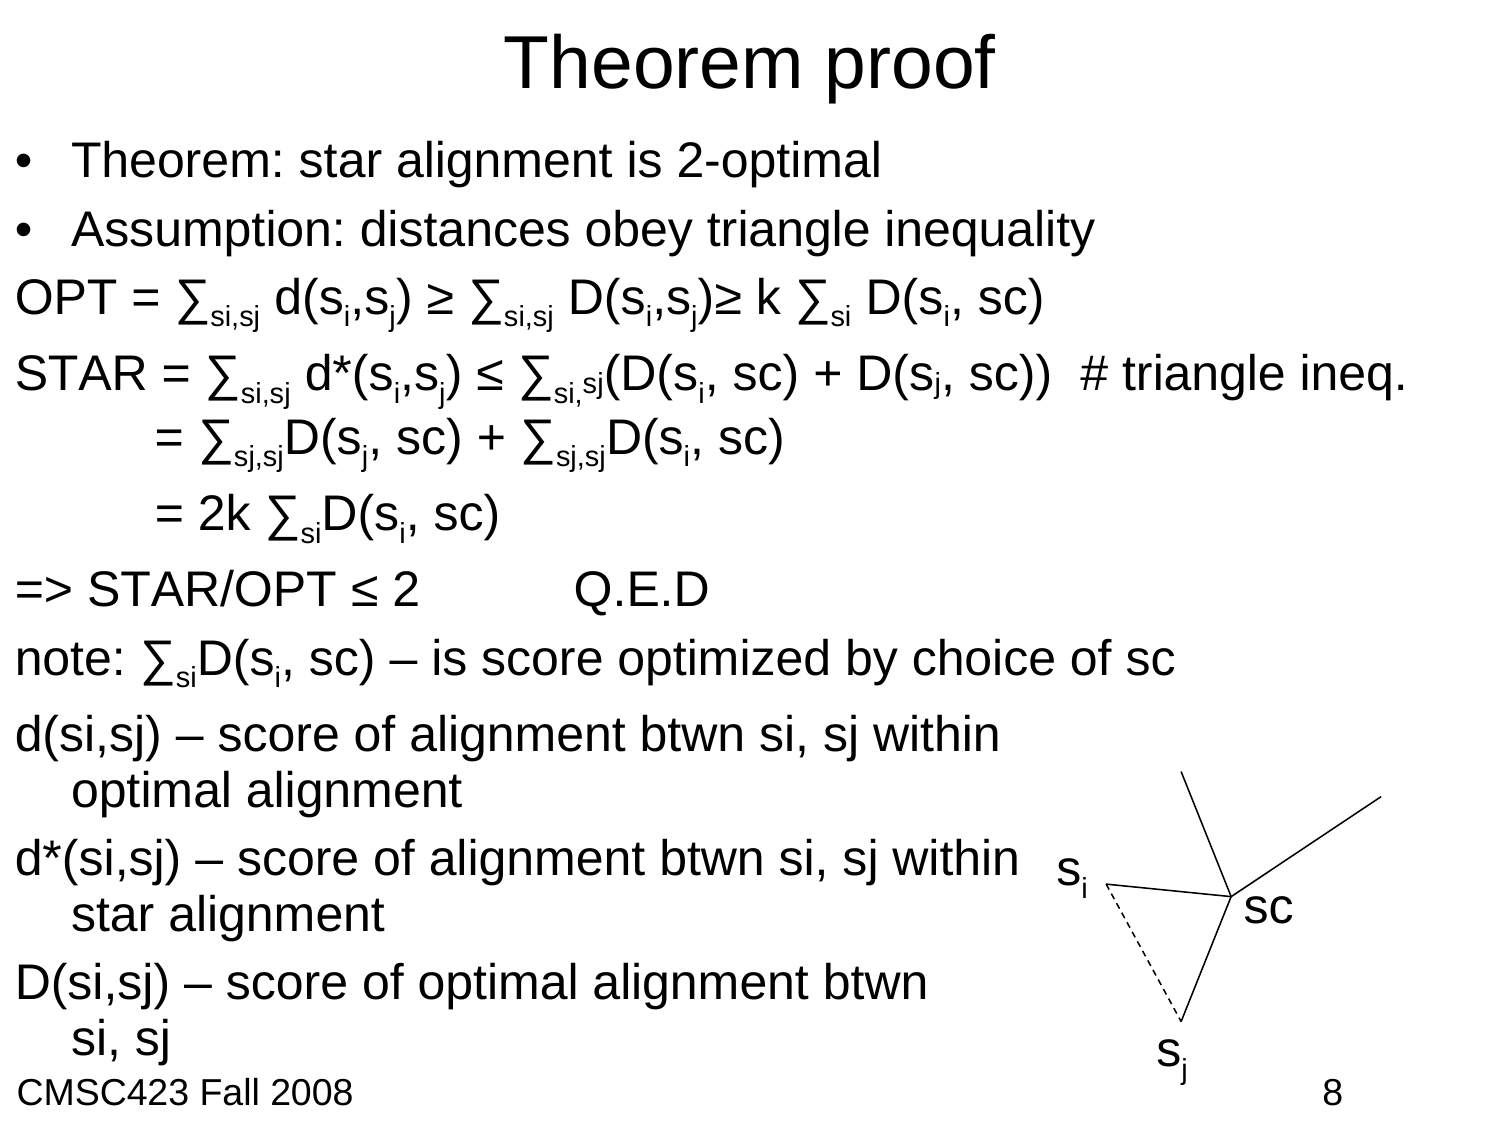

# Theorem proof
Theorem: star alignment is 2-optimal
Assumption: distances obey triangle inequality
OPT = ∑si,sj d(si,sj) ≥ ∑si,sj D(si,sj)≥ k ∑si D(si, sc)
STAR = ∑si,sj d*(si,sj) ≤ ∑si,sj(D(si, sc) + D(sj, sc)) # triangle ineq.
 = ∑sj,sjD(sj, sc) + ∑sj,sjD(si, sc)
 = 2k ∑siD(si, sc)
=> STAR/OPT ≤ 2 Q.E.D
note: ∑siD(si, sc) – is score optimized by choice of sc
d(si,sj) – score of alignment btwn si, sj within
optimal alignment
d*(si,sj) – score of alignment btwn si, sj within
star alignment
D(si,sj) – score of optimal alignment btwn
si, sj
si
sc
sj
CMSC423 Fall 2008
8